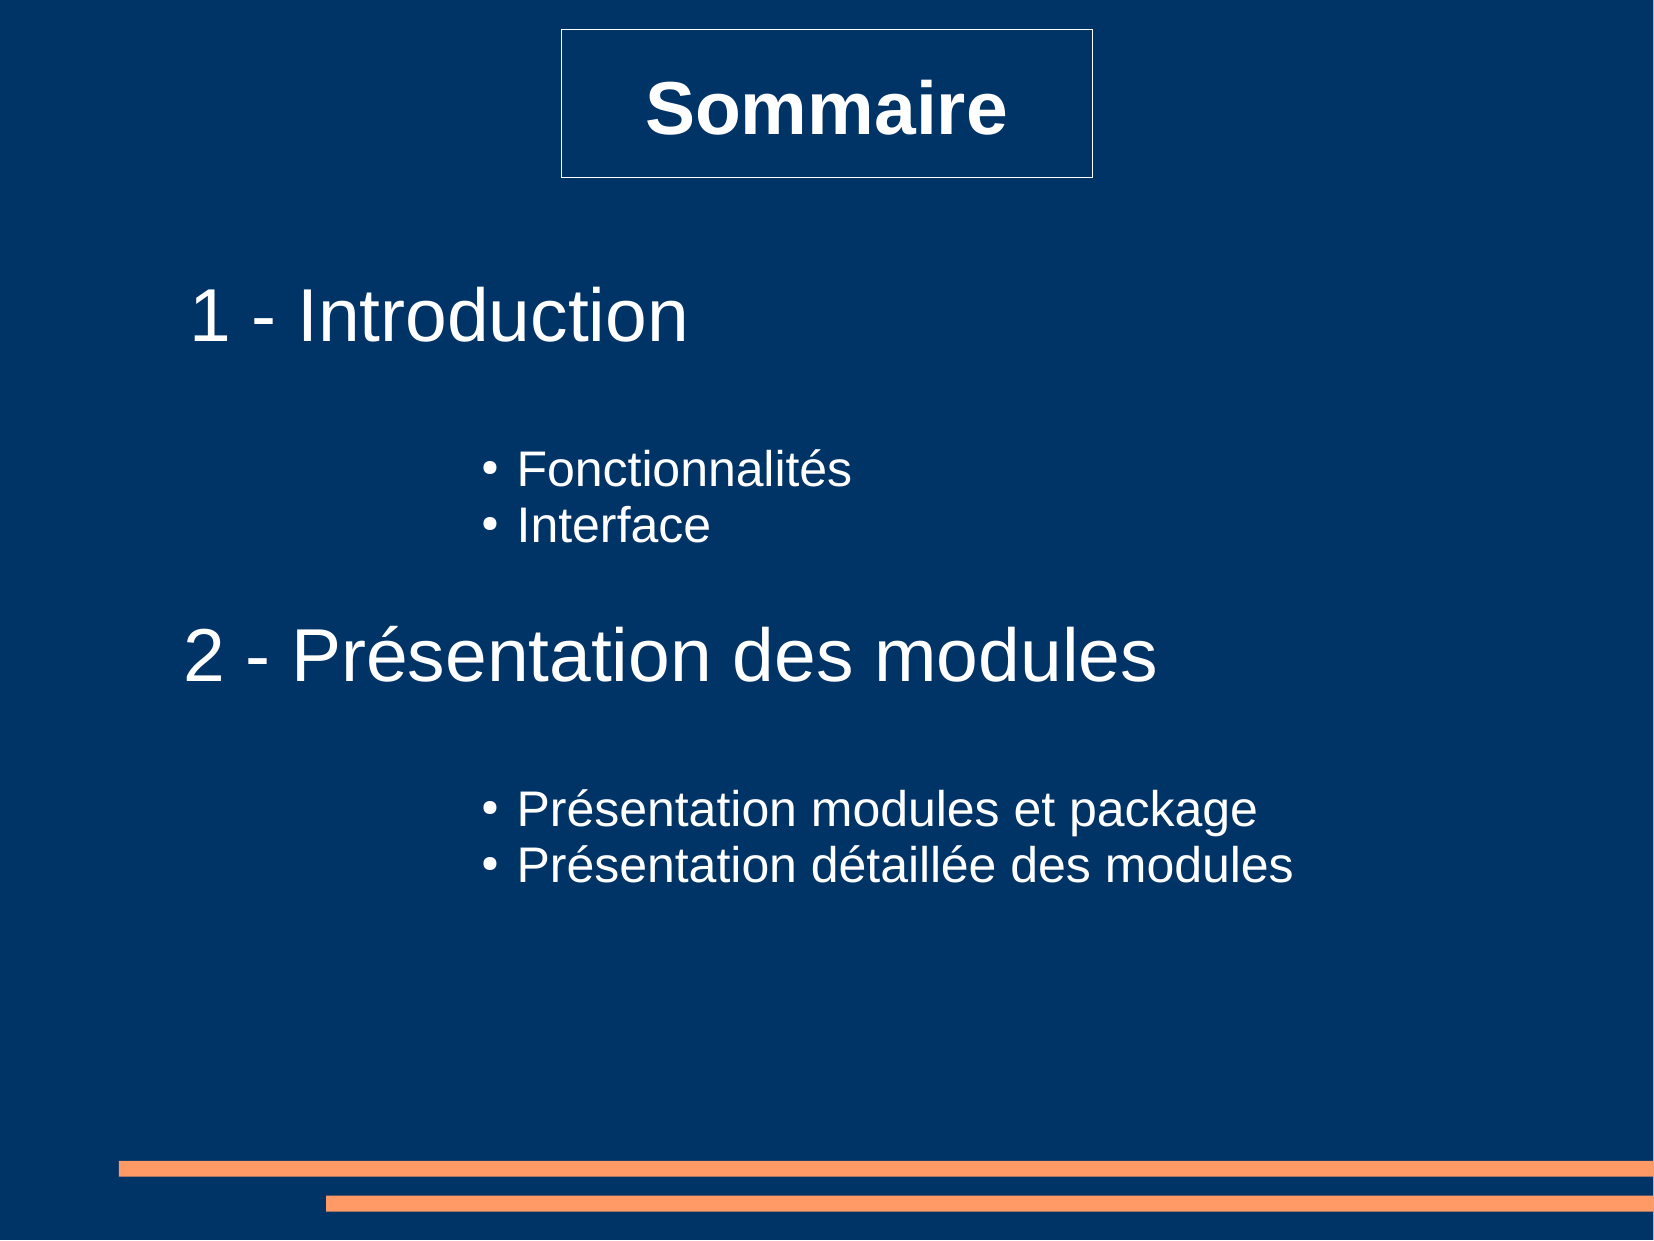

Sommaire
1 - Introduction
Fonctionnalités
Interface
 2 - Présentation des modules
Présentation modules et package
Présentation détaillée des modules